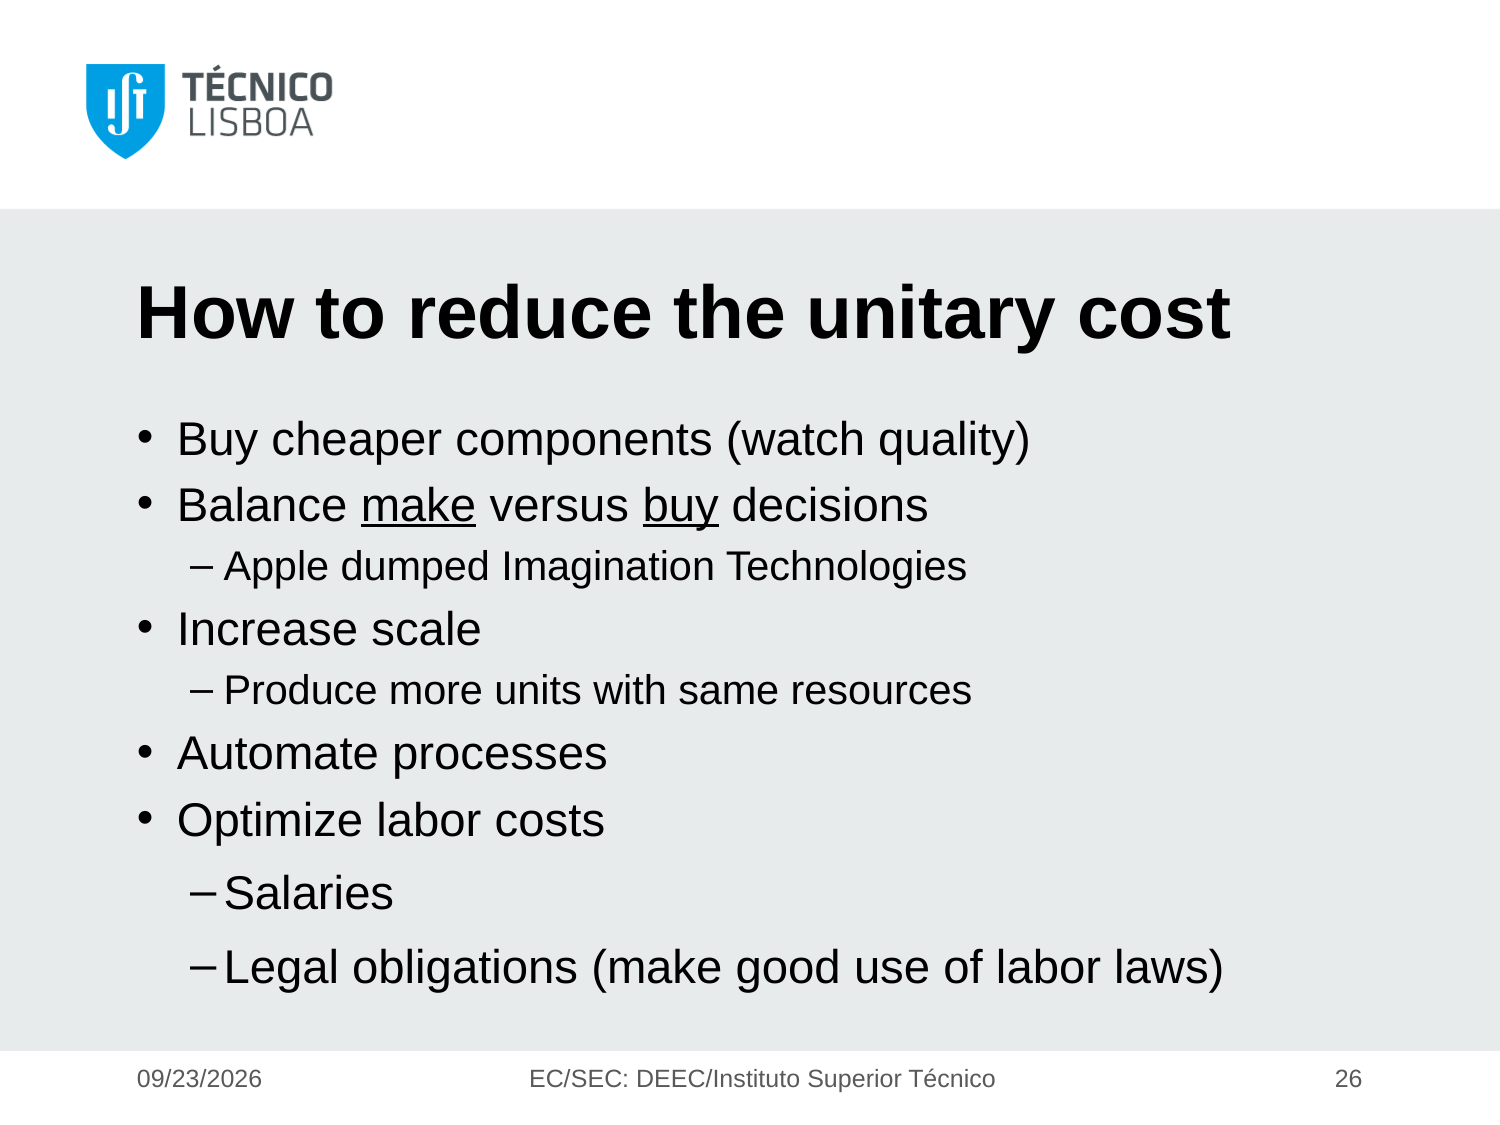

# How to reduce the unitary cost
Buy cheaper components (watch quality)
Balance make versus buy decisions
Apple dumped Imagination Technologies
Increase scale
Produce more units with same resources
Automate processes
Optimize labor costs
Salaries
Legal obligations (make good use of labor laws)
EC/SEC: DEEC/Instituto Superior Técnico